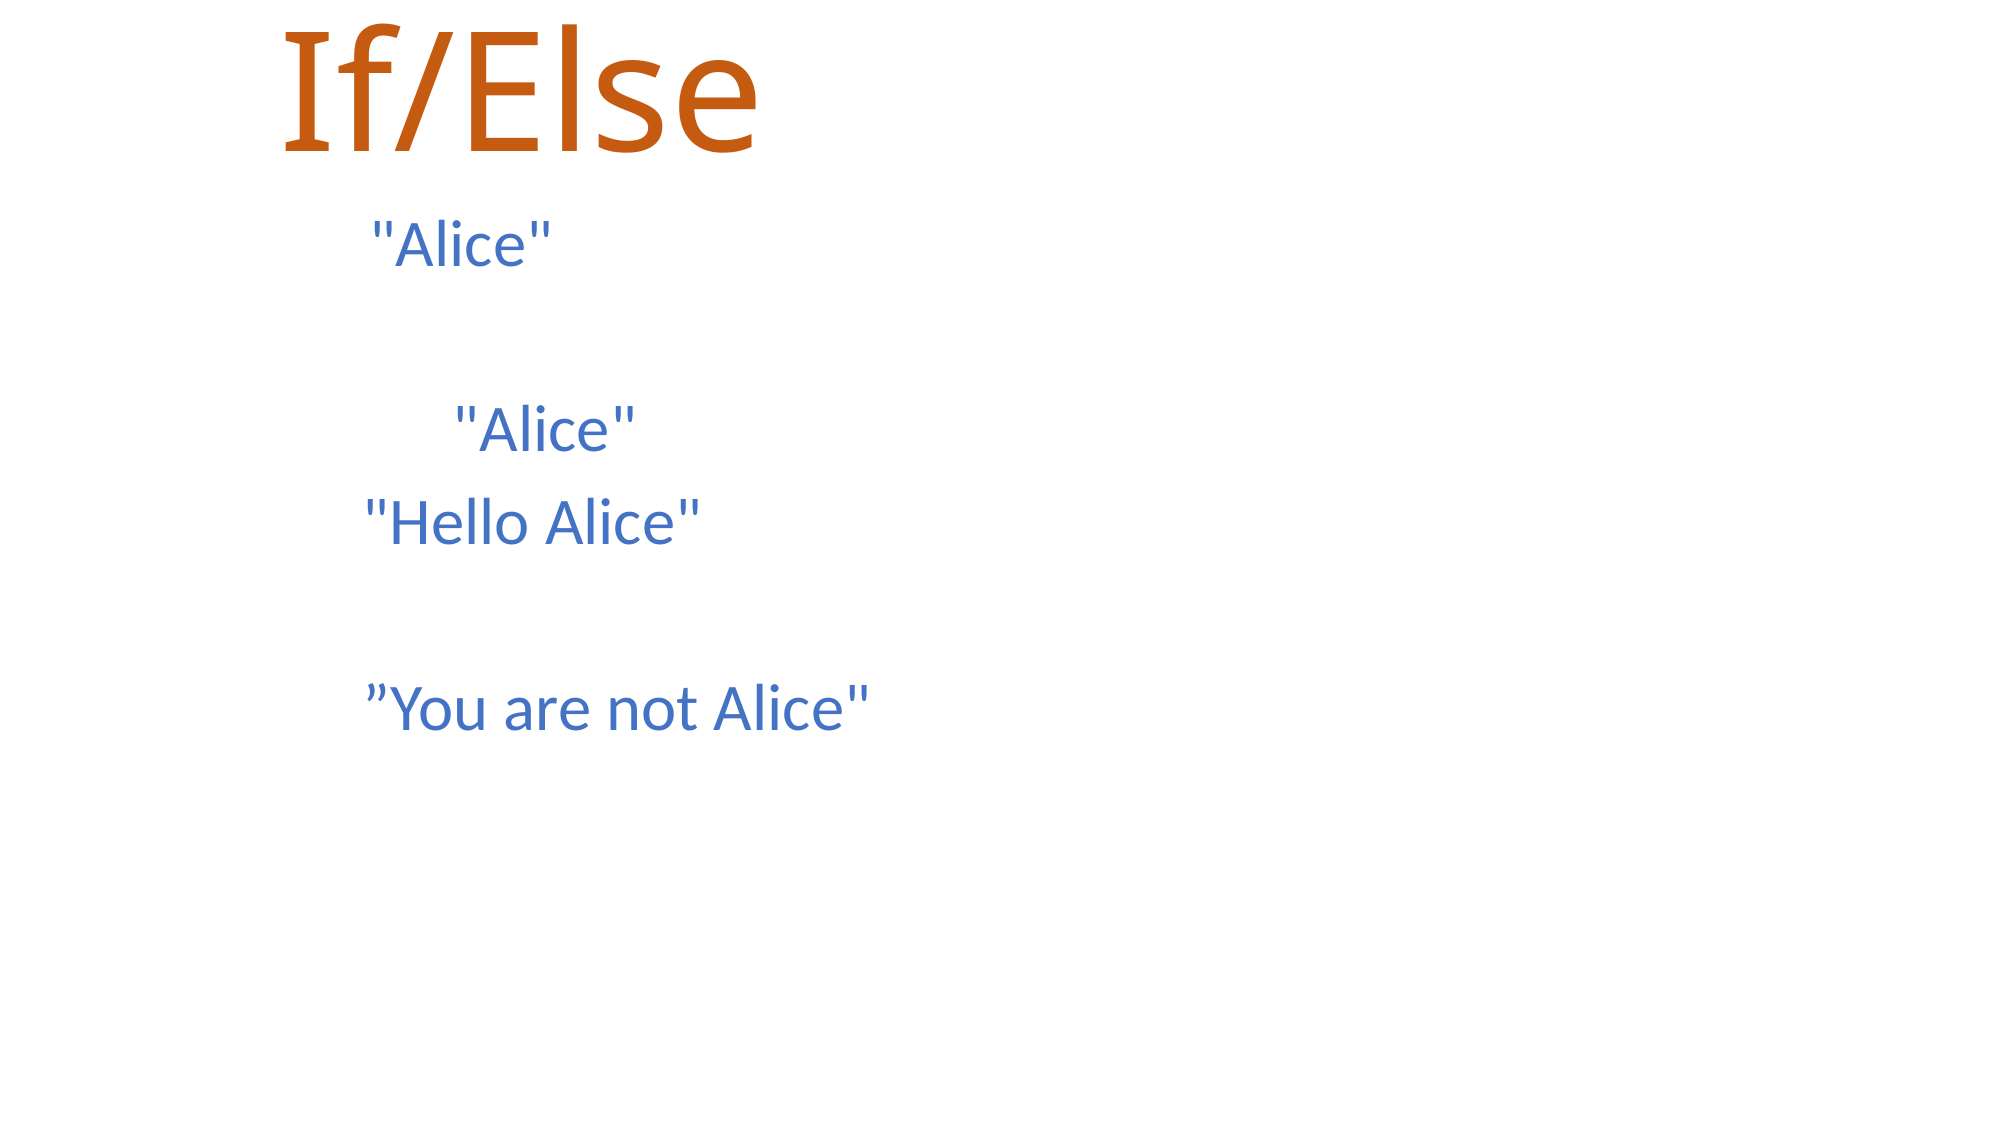

# If/Else
name = "Alice"
if name == "Alice":
 print("Hello Alice")
else:
 print(”You are not Alice")